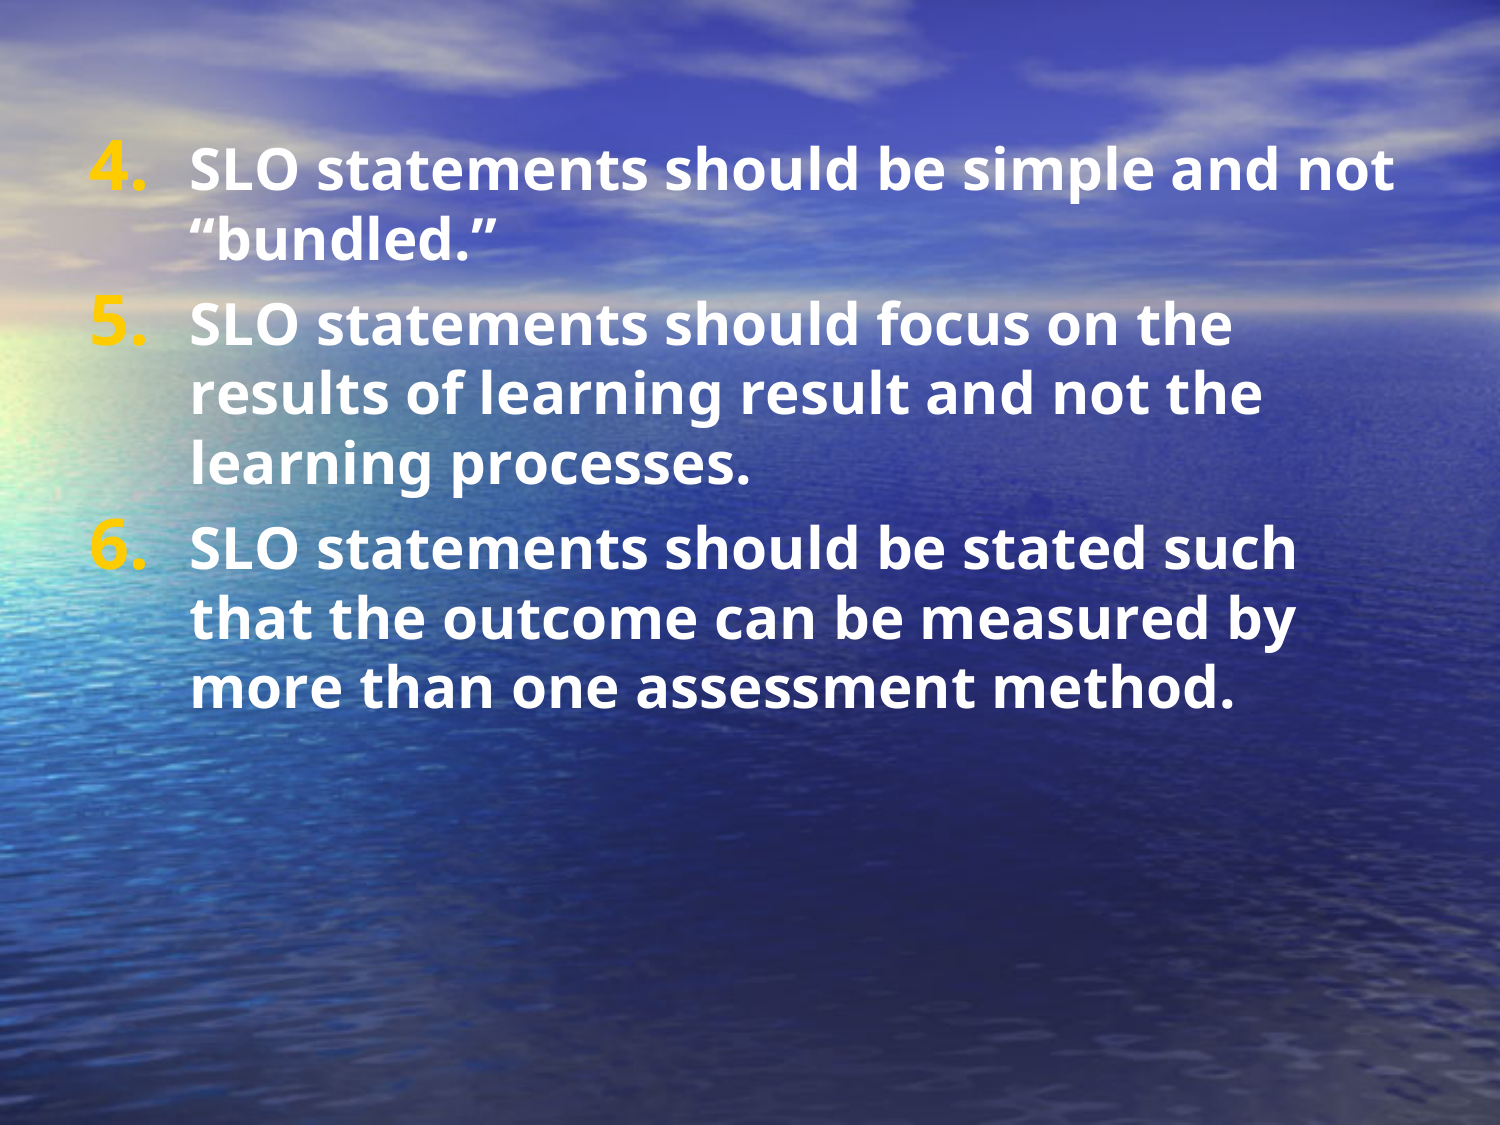

# SLO statements should be simple and not “bundled.”
SLO statements should focus on the results of learning result and not the learning processes.
SLO statements should be stated such that the outcome can be measured by more than one assessment method.